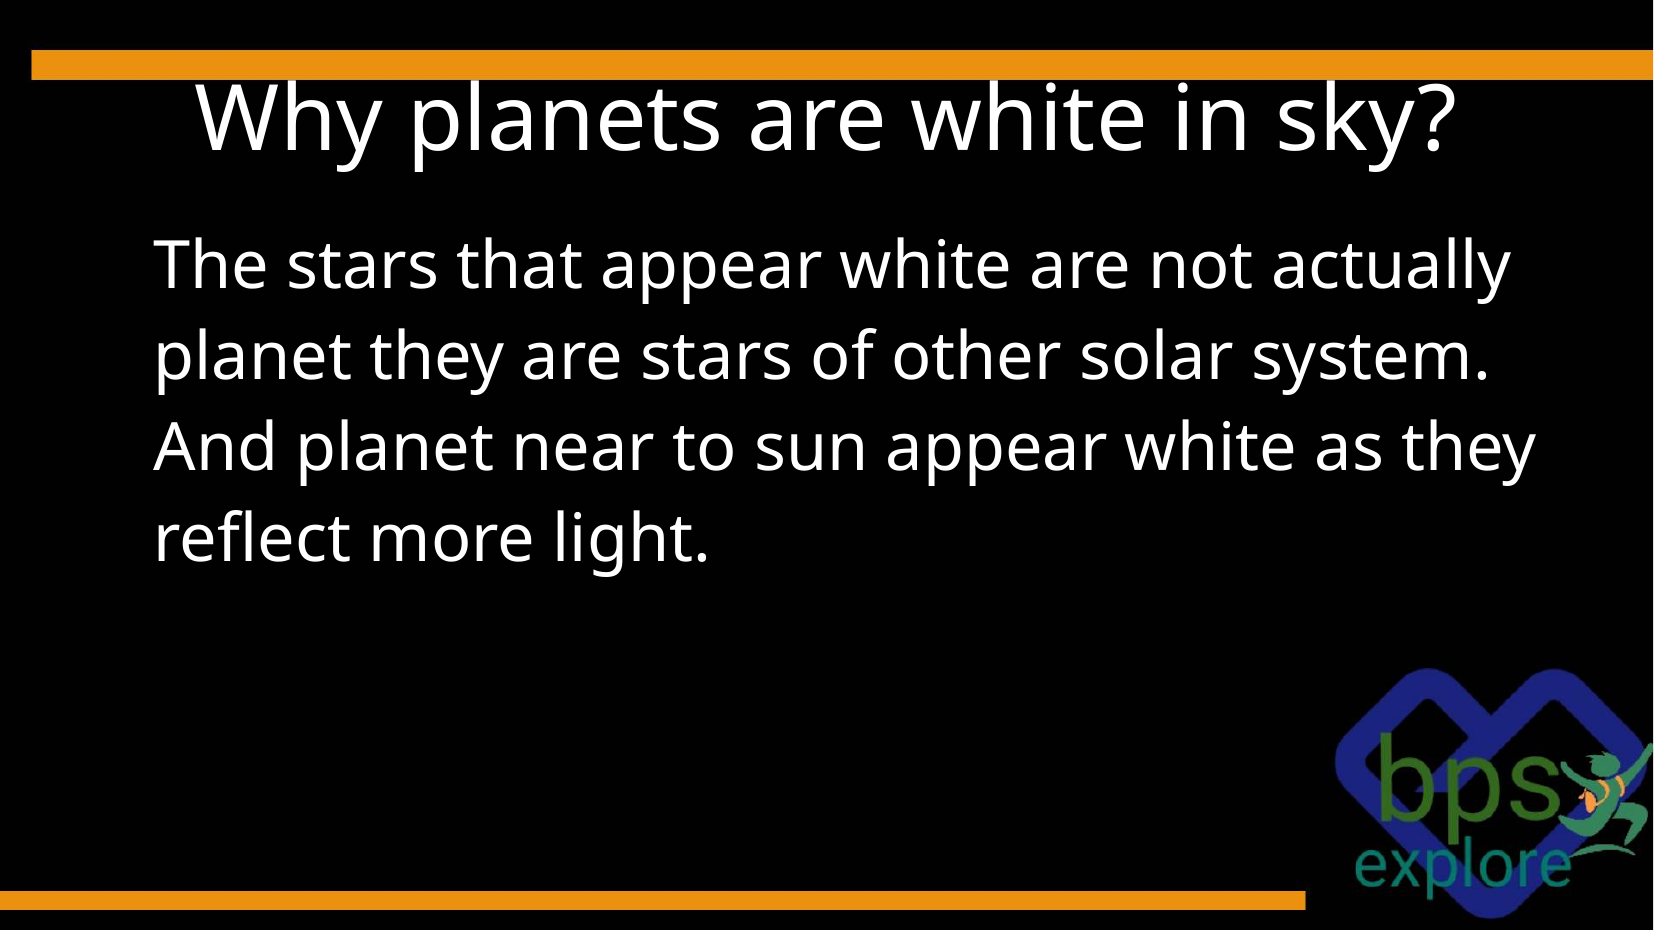

# Why planets are white in sky?
The stars that appear white are not actually planet they are stars of other solar system. And planet near to sun appear white as they reflect more light.